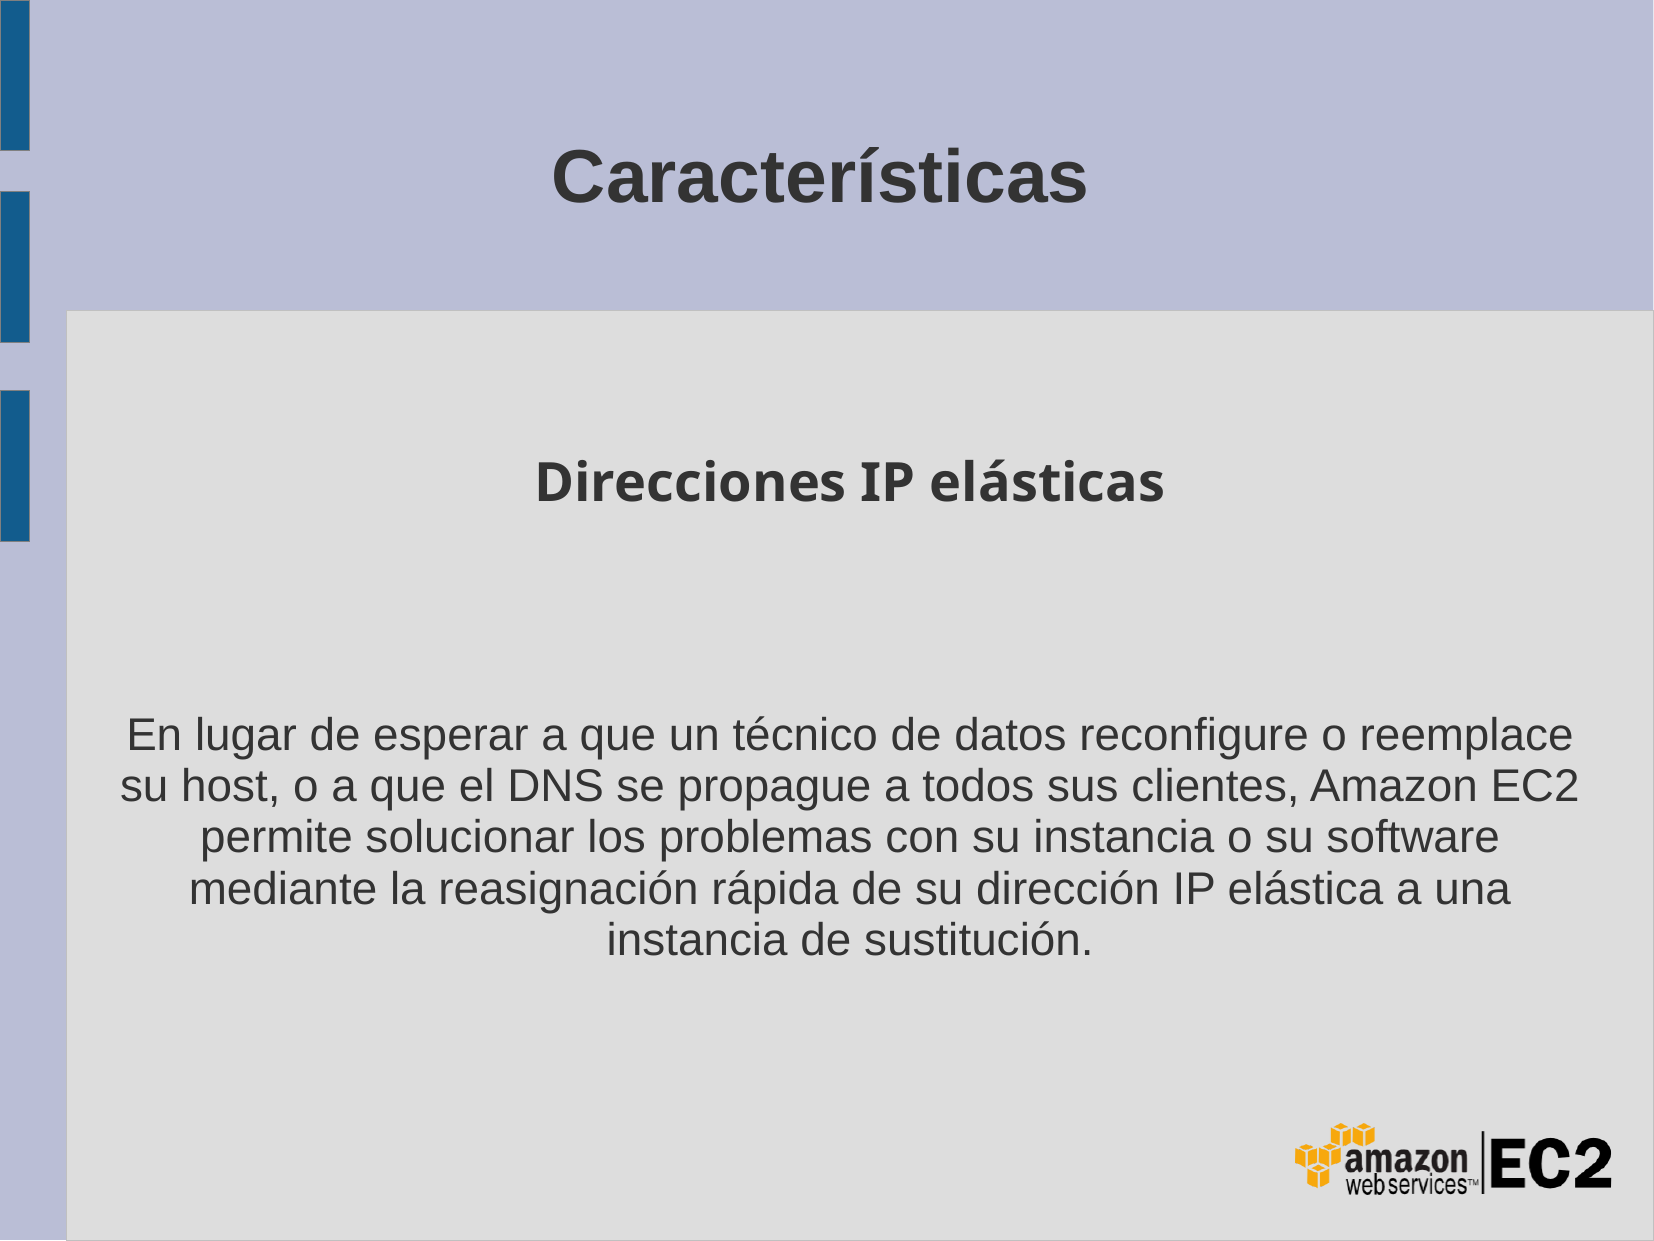

# Características
Direcciones IP elásticas
En lugar de esperar a que un técnico de datos reconfigure o reemplace su host, o a que el DNS se propague a todos sus clientes, Amazon EC2 permite solucionar los problemas con su instancia o su software mediante la reasignación rápida de su dirección IP elástica a una instancia de sustitución.